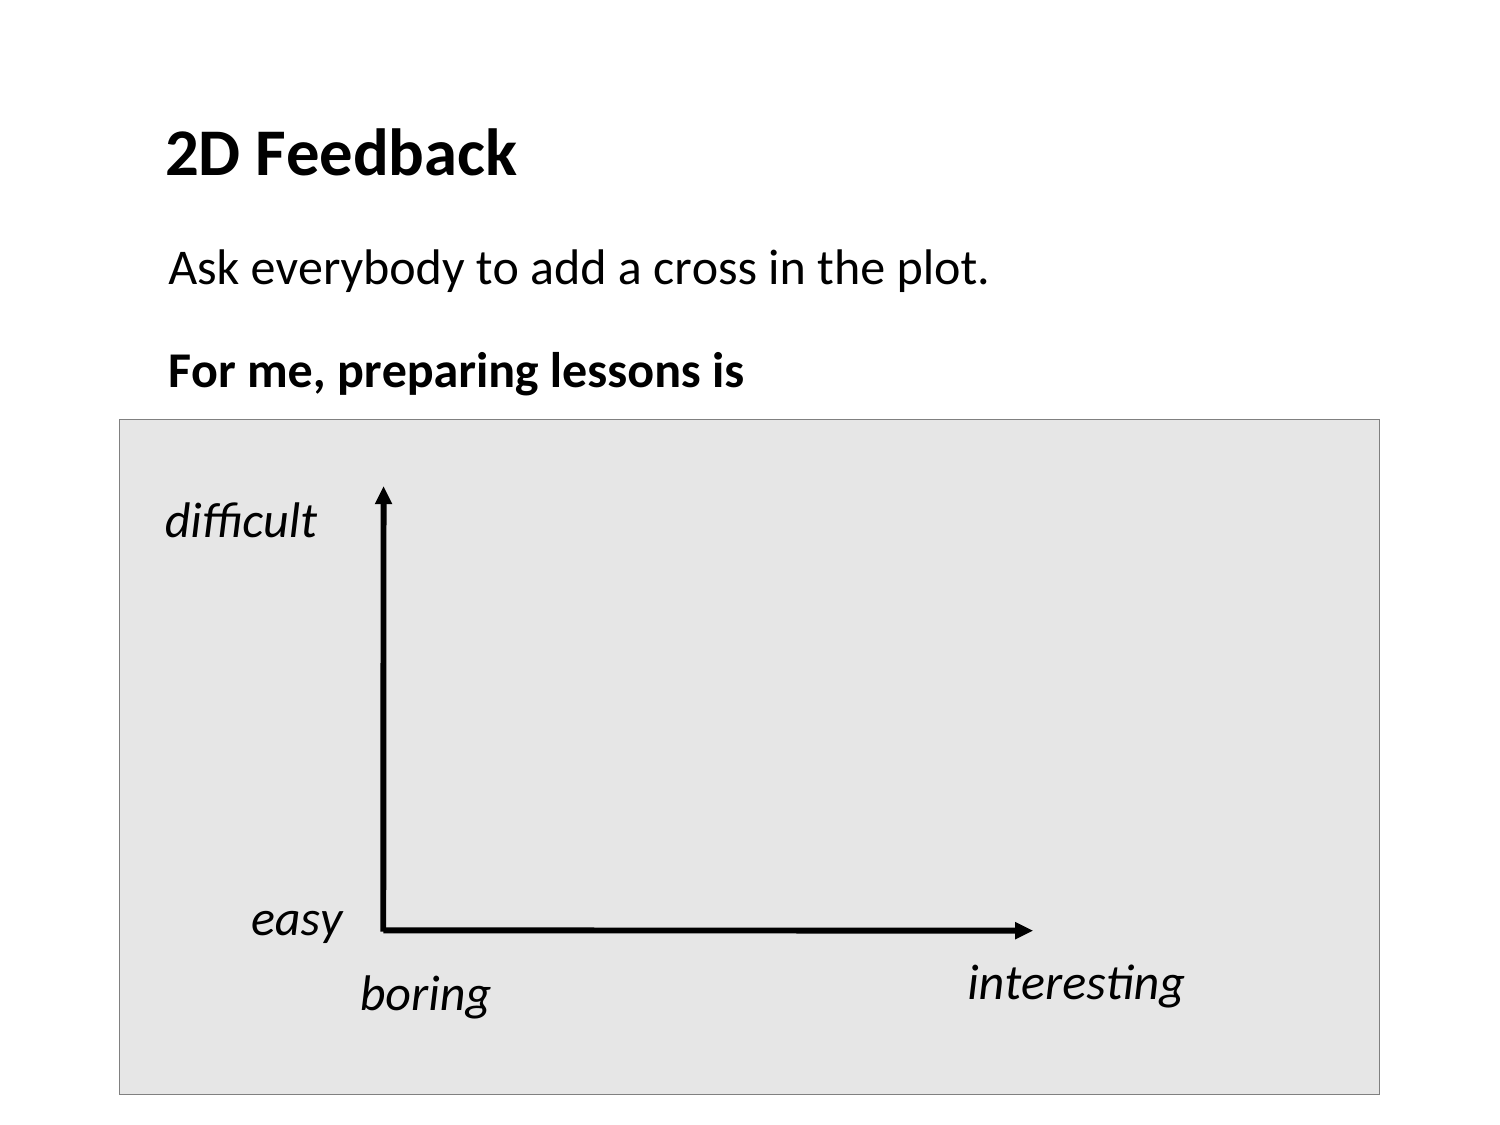

2D Feedback
Ask everybody to add a cross in the plot.
For me, preparing lessons is
difficult
 easy
interesting
boring